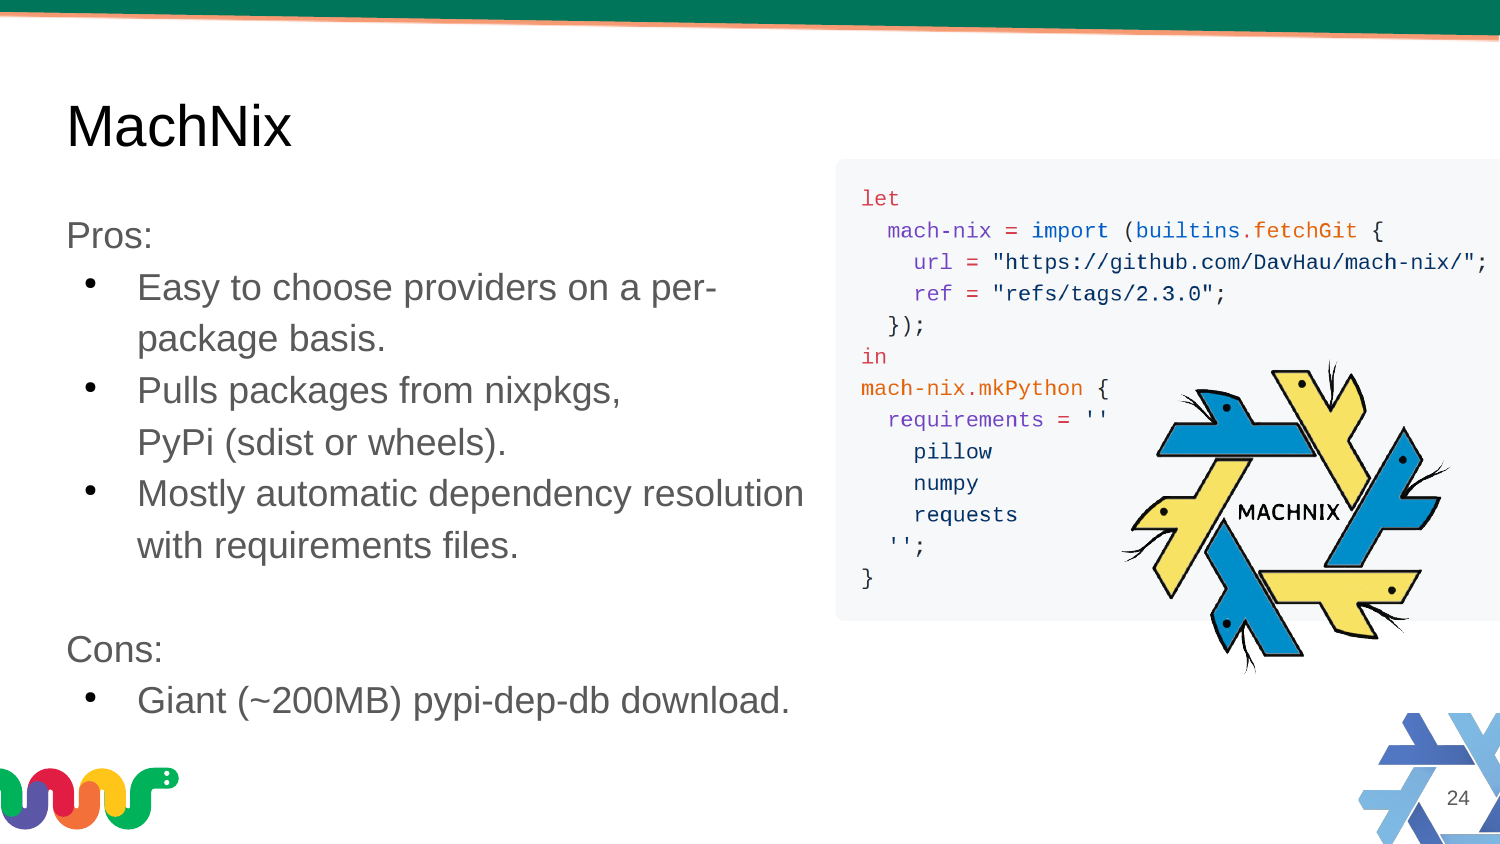

# MachNix
Pros:
Easy to choose providers on a per-package basis.
Pulls packages from nixpkgs,
PyPi (sdist or wheels).
Mostly automatic dependency resolution with requirements files.
Cons:
Giant (~200MB) pypi-dep-db download.
24